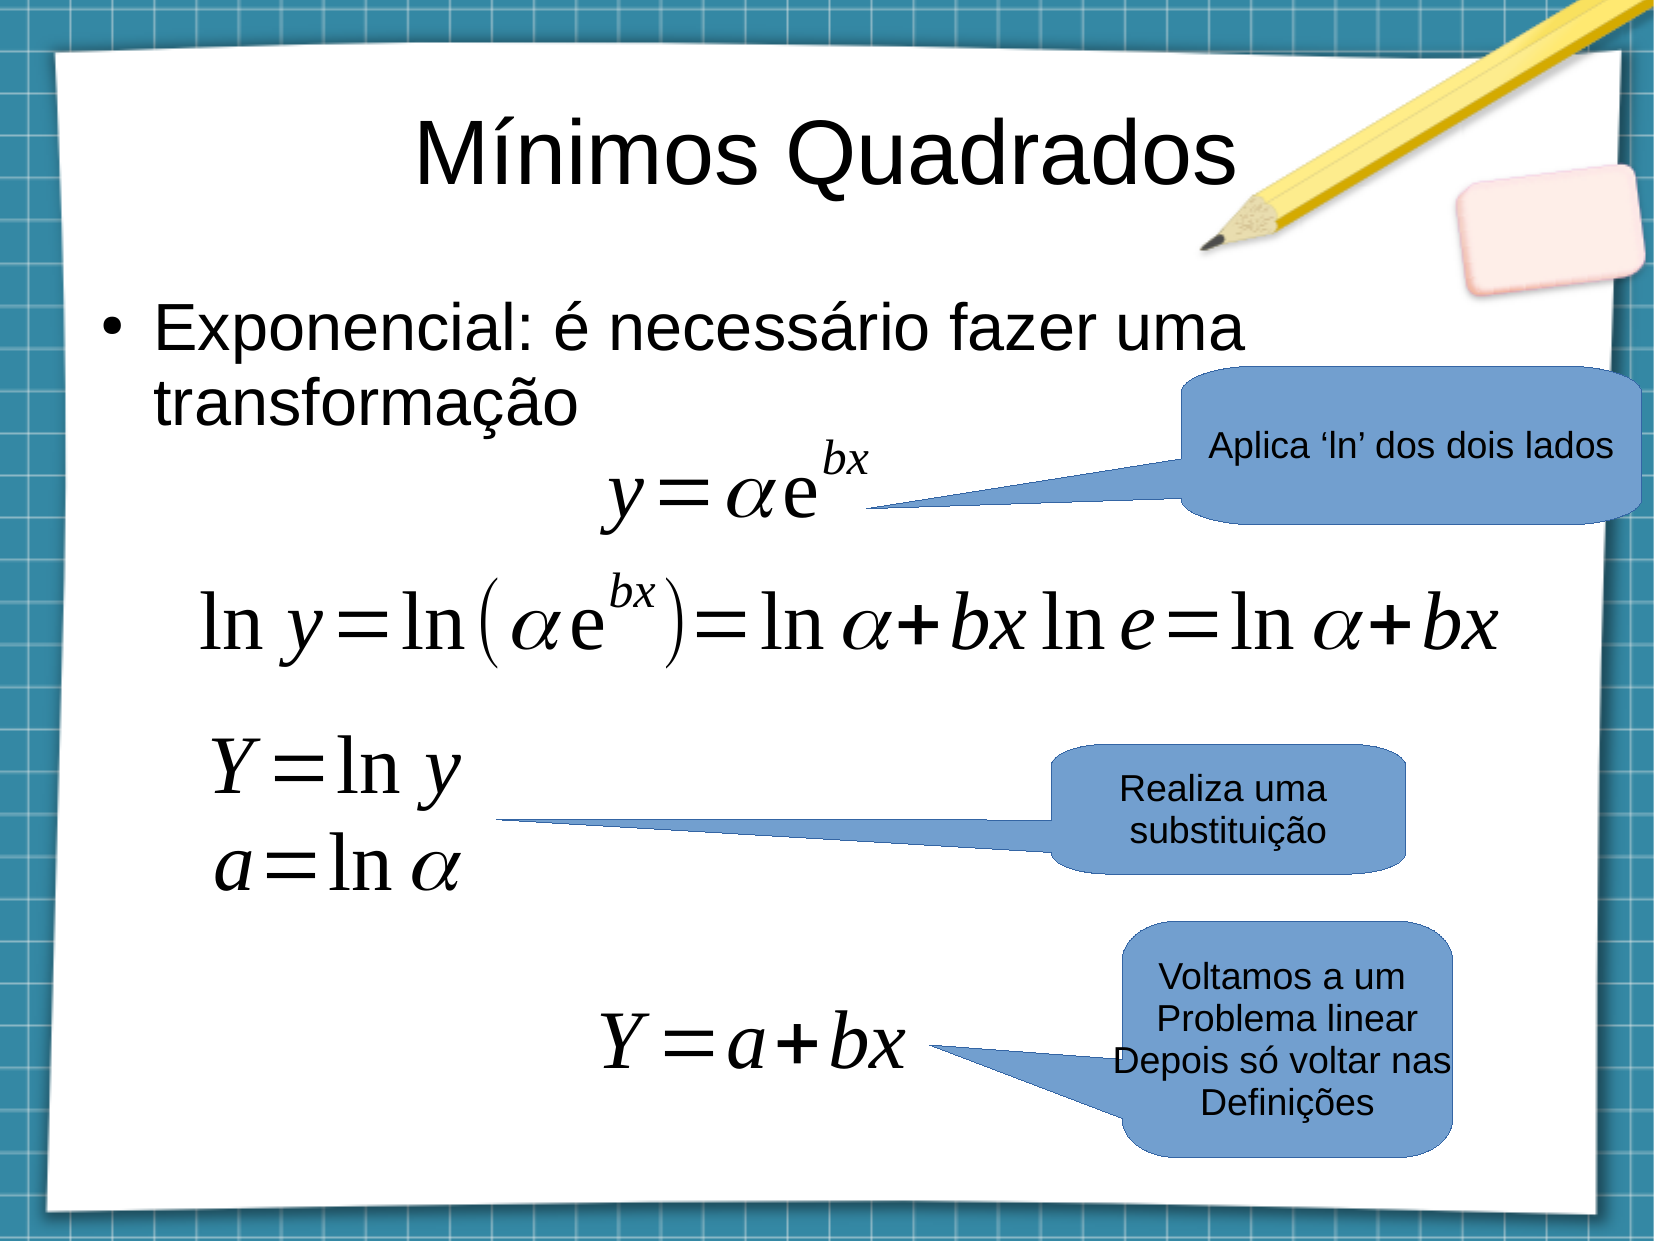

# Mínimos Quadrados
Exponencial: é necessário fazer uma transformação
Aplica ‘ln’ dos dois lados
Realiza uma
substituição
Voltamos a um
Problema linear
Depois só voltar nas
Definições